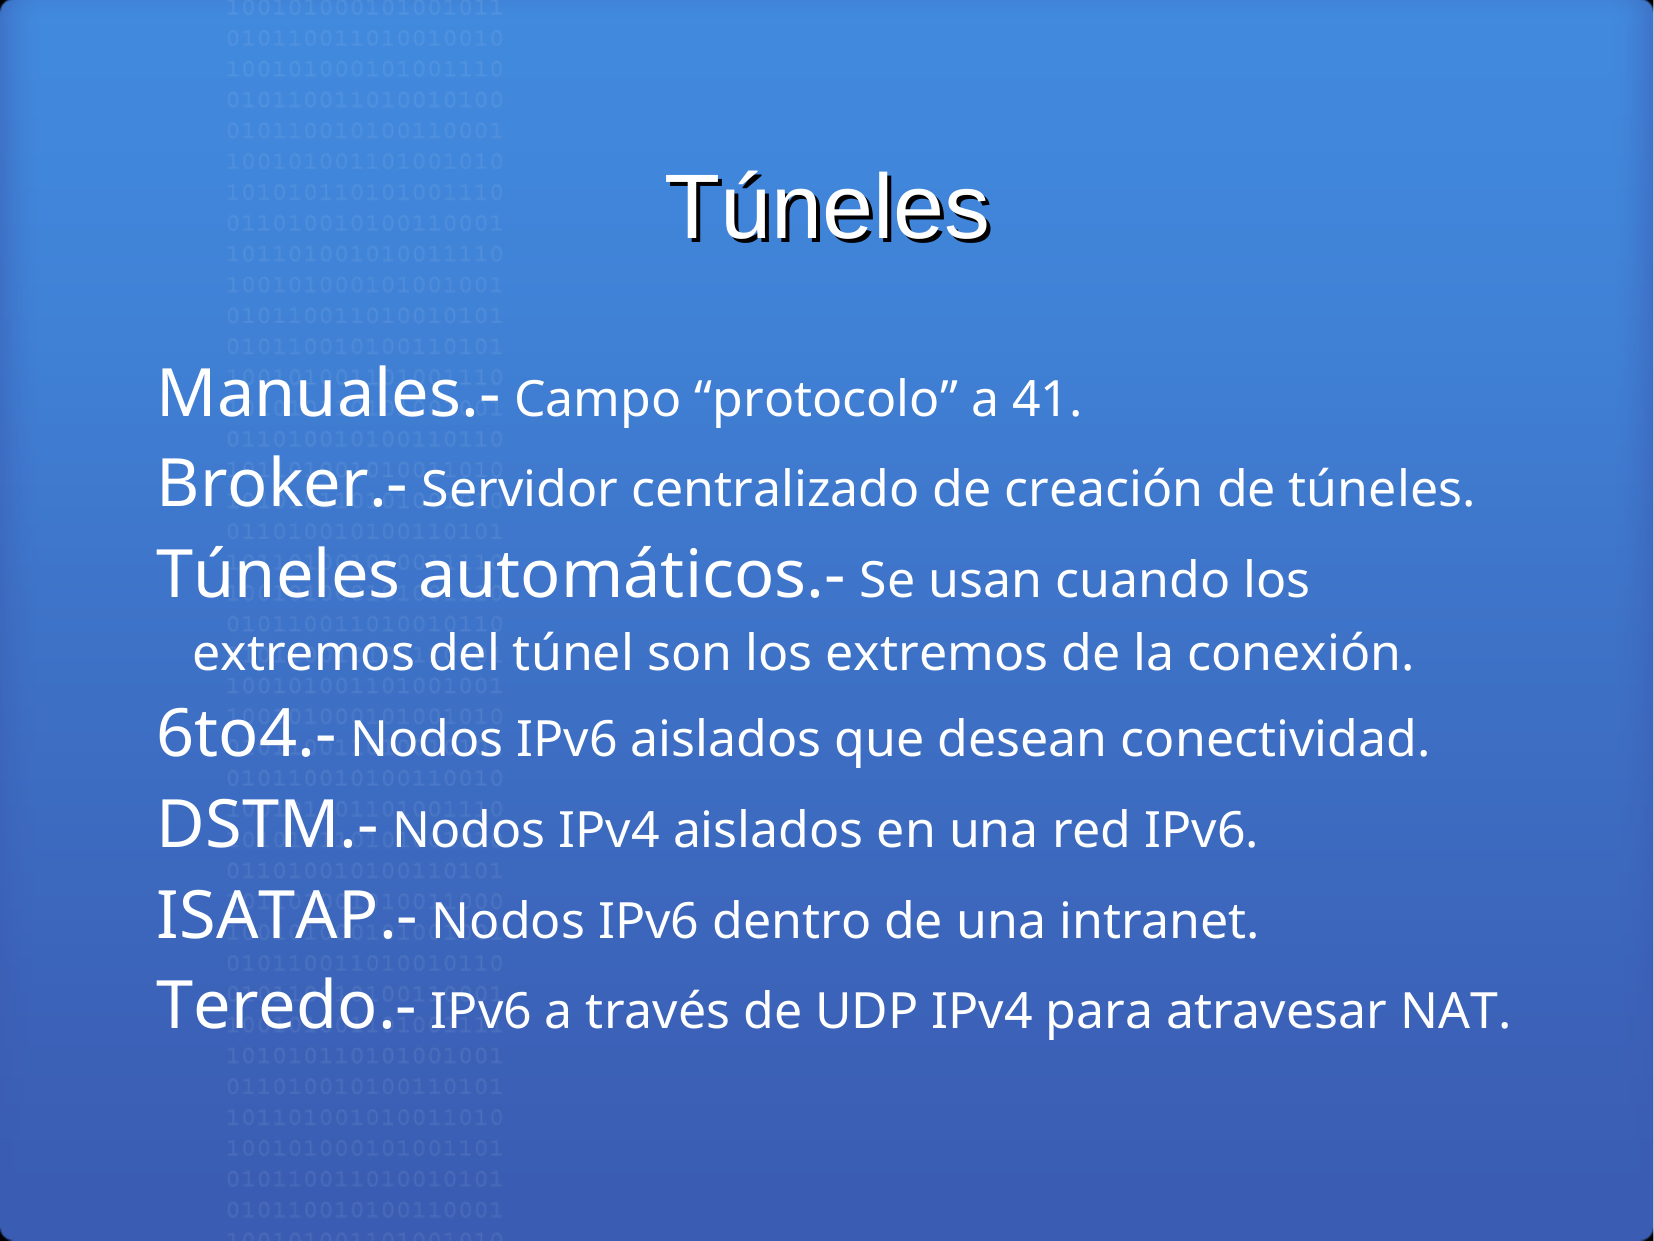

# Túneles
Manuales.- Campo “protocolo” a 41.
Broker.- Servidor centralizado de creación de túneles.
Túneles automáticos.- Se usan cuando los extremos del túnel son los extremos de la conexión.
6to4.- Nodos IPv6 aislados que desean conectividad.
DSTM.- Nodos IPv4 aislados en una red IPv6.
ISATAP.- Nodos IPv6 dentro de una intranet.
Teredo.- IPv6 a través de UDP IPv4 para atravesar NAT.